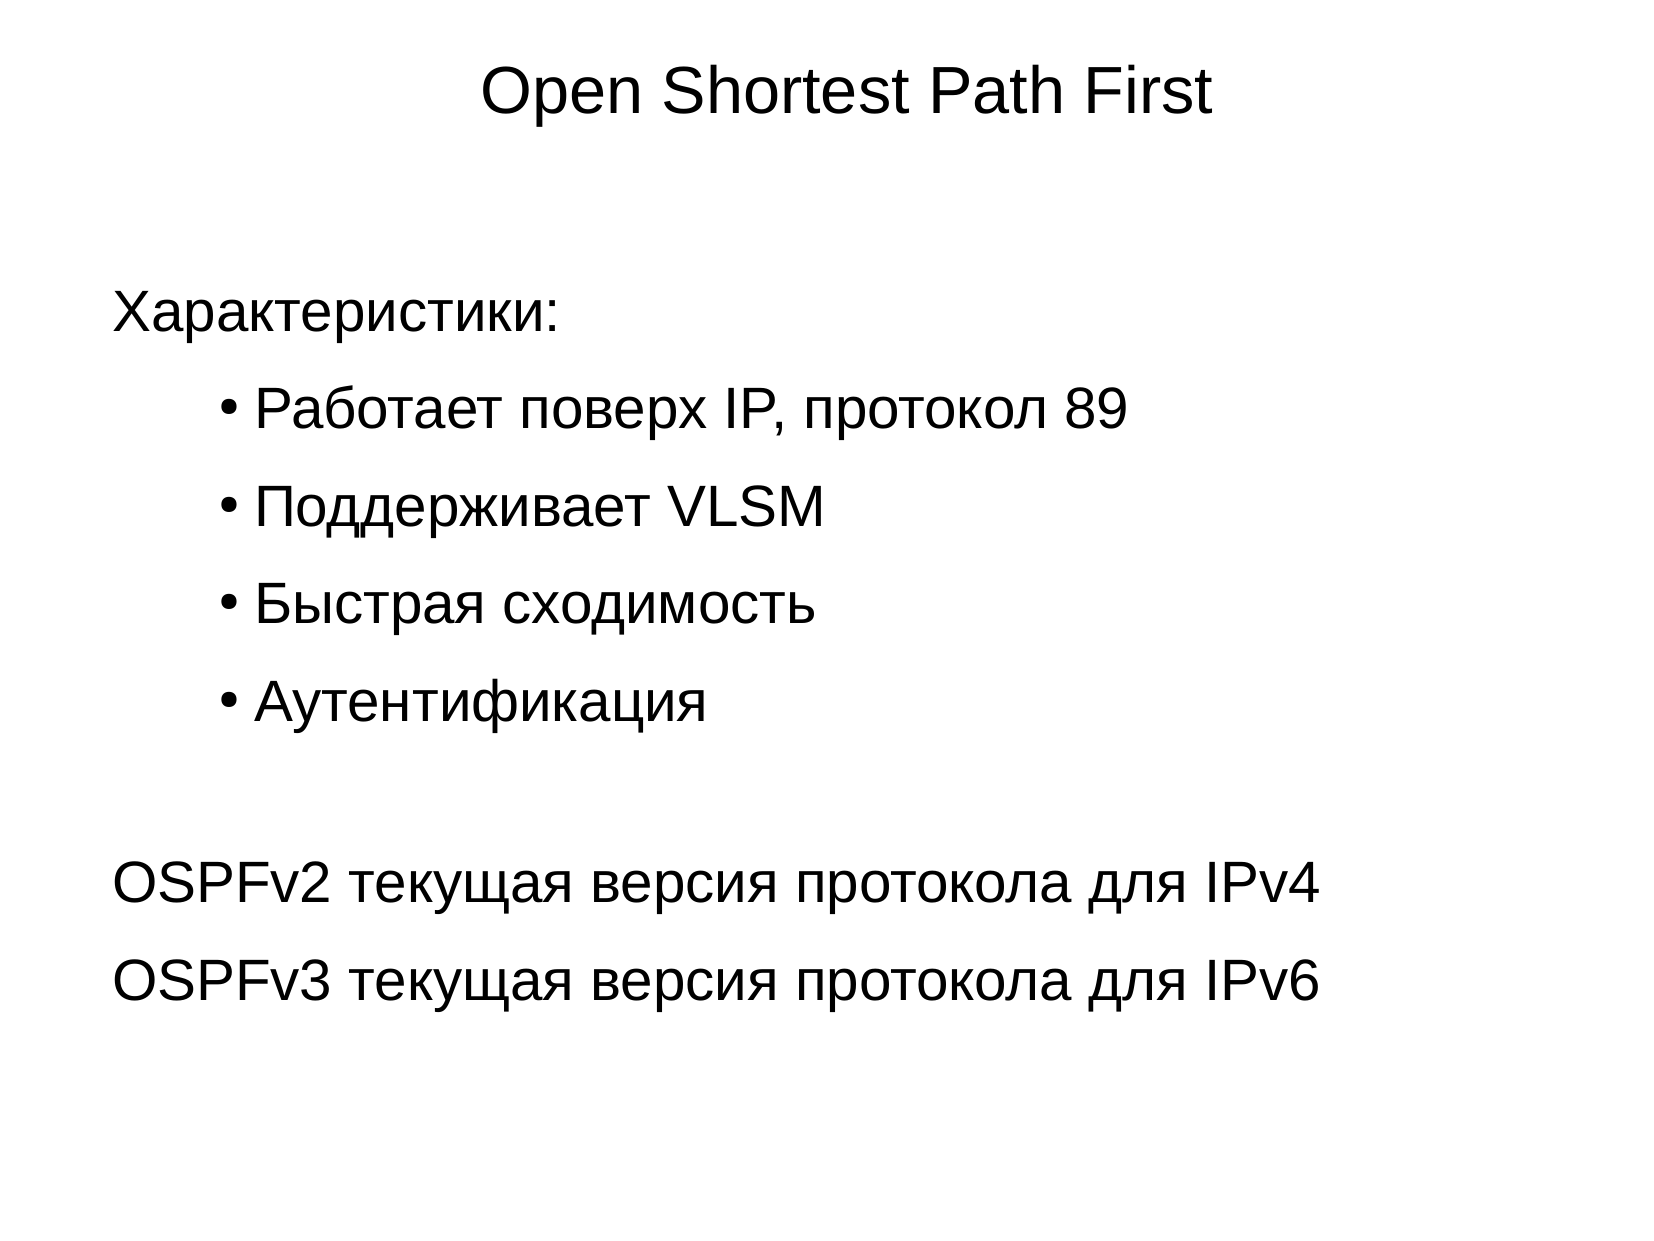

# Open Shortest Path First
Характеристики:
Работает поверх IP, протокол 89
Поддерживает VLSM
Быстрая сходимость
Аутентификация
OSPFv2 текущая версия протокола для IPv4
OSPFv3 текущая версия протокола для IPv6